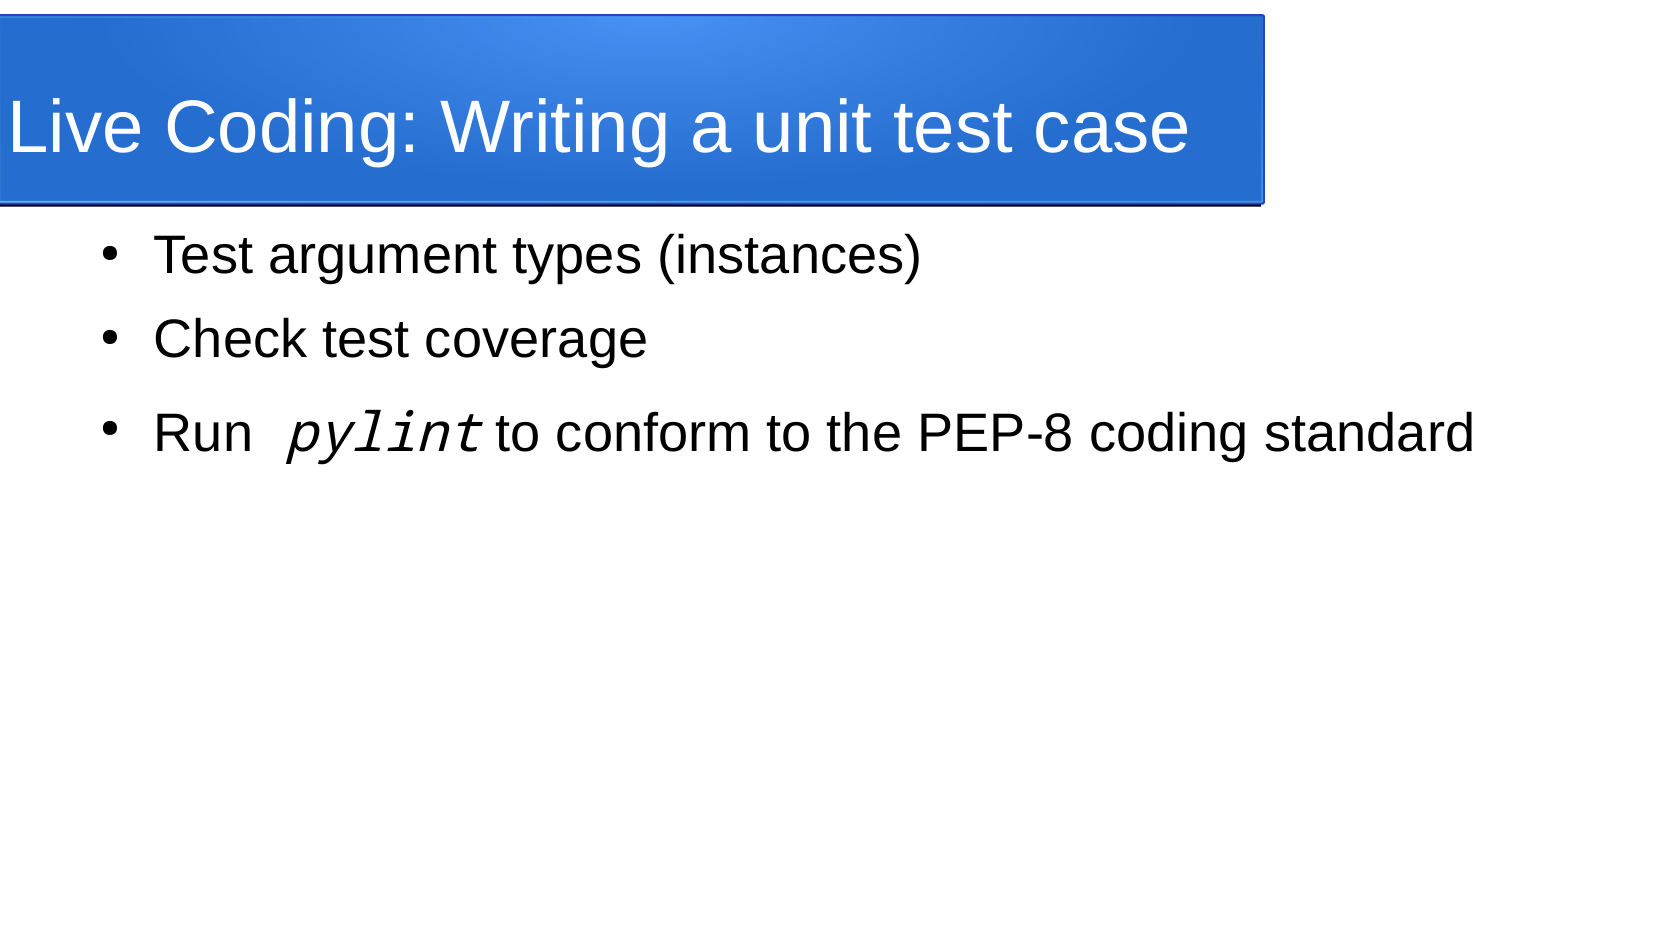

to test:
post
get
put routes on temperature API
# Live Coding: Writing a unit test case
Test argument types (instances)
Check test coverage
Run pylint to conform to the PEP-8 coding standard